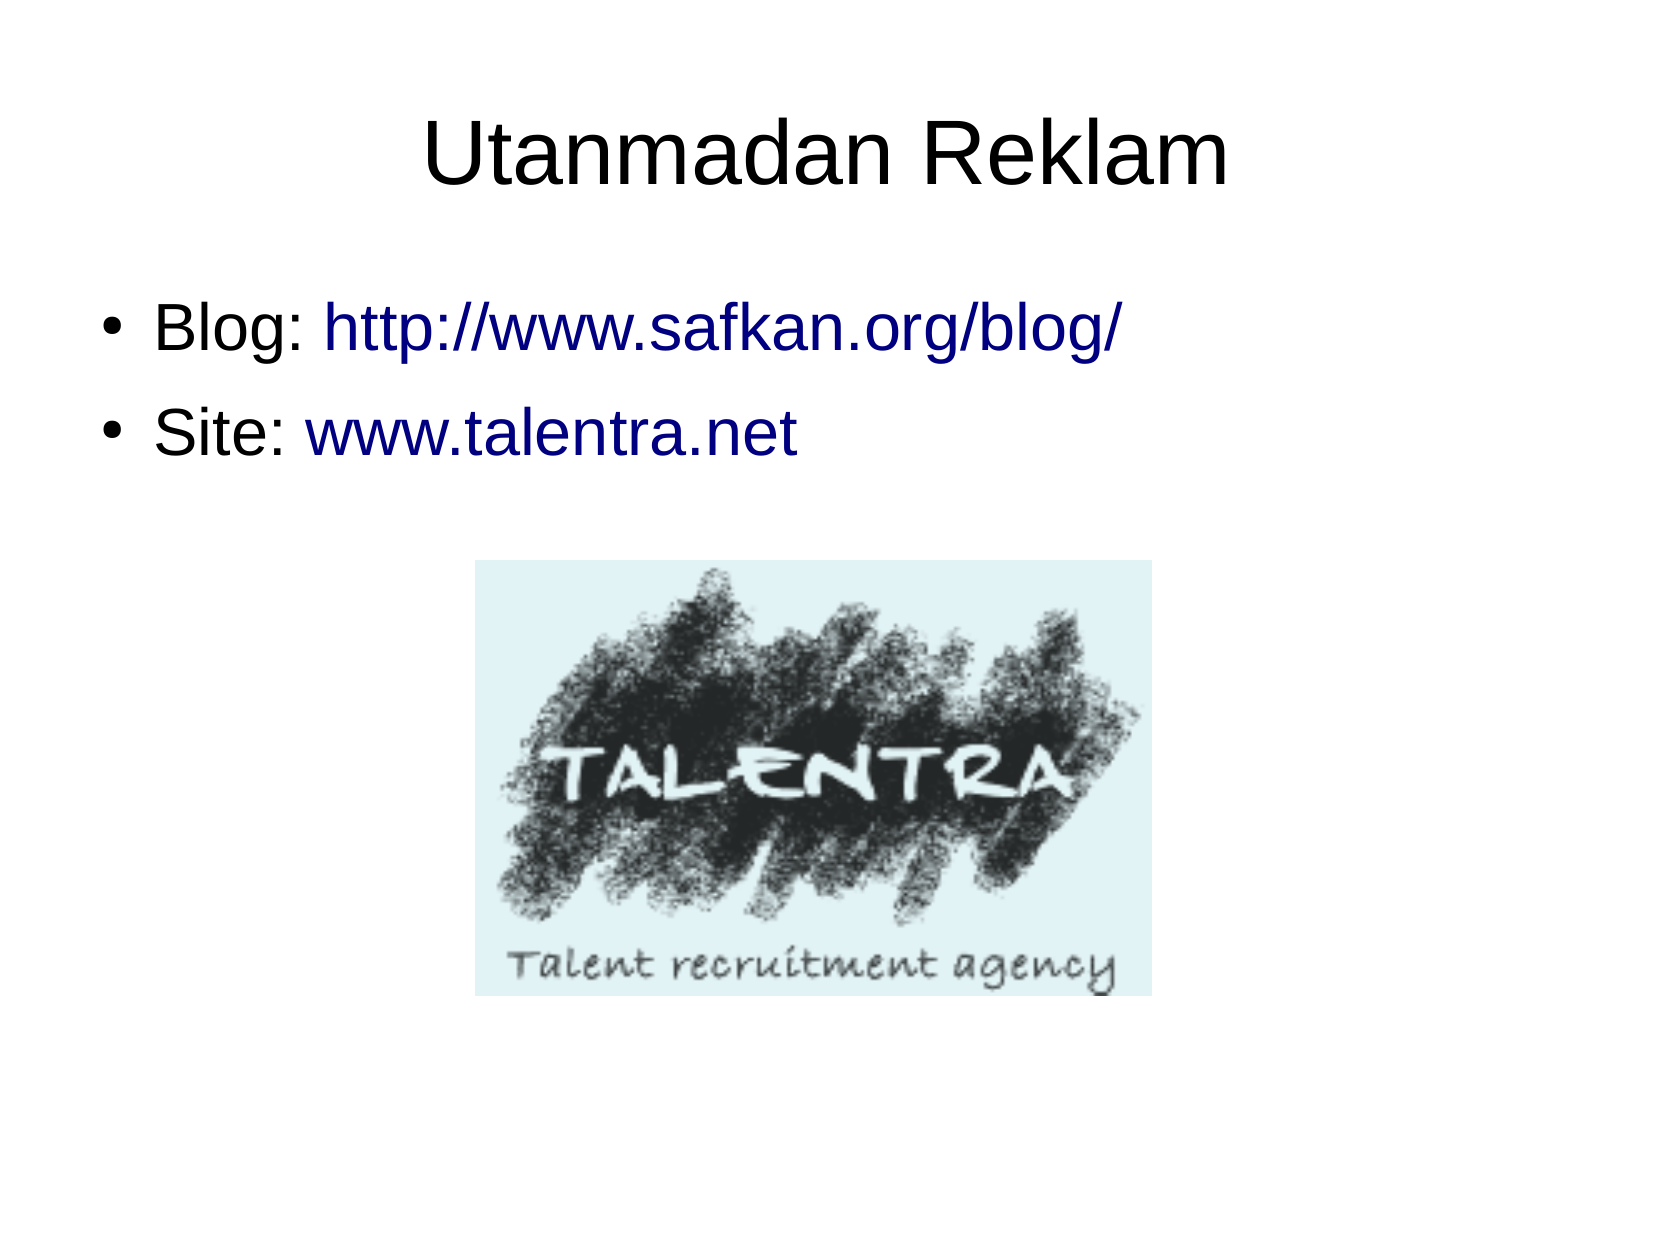

# Utanmadan Reklam
Blog: http://www.safkan.org/blog/
Site: www.talentra.net